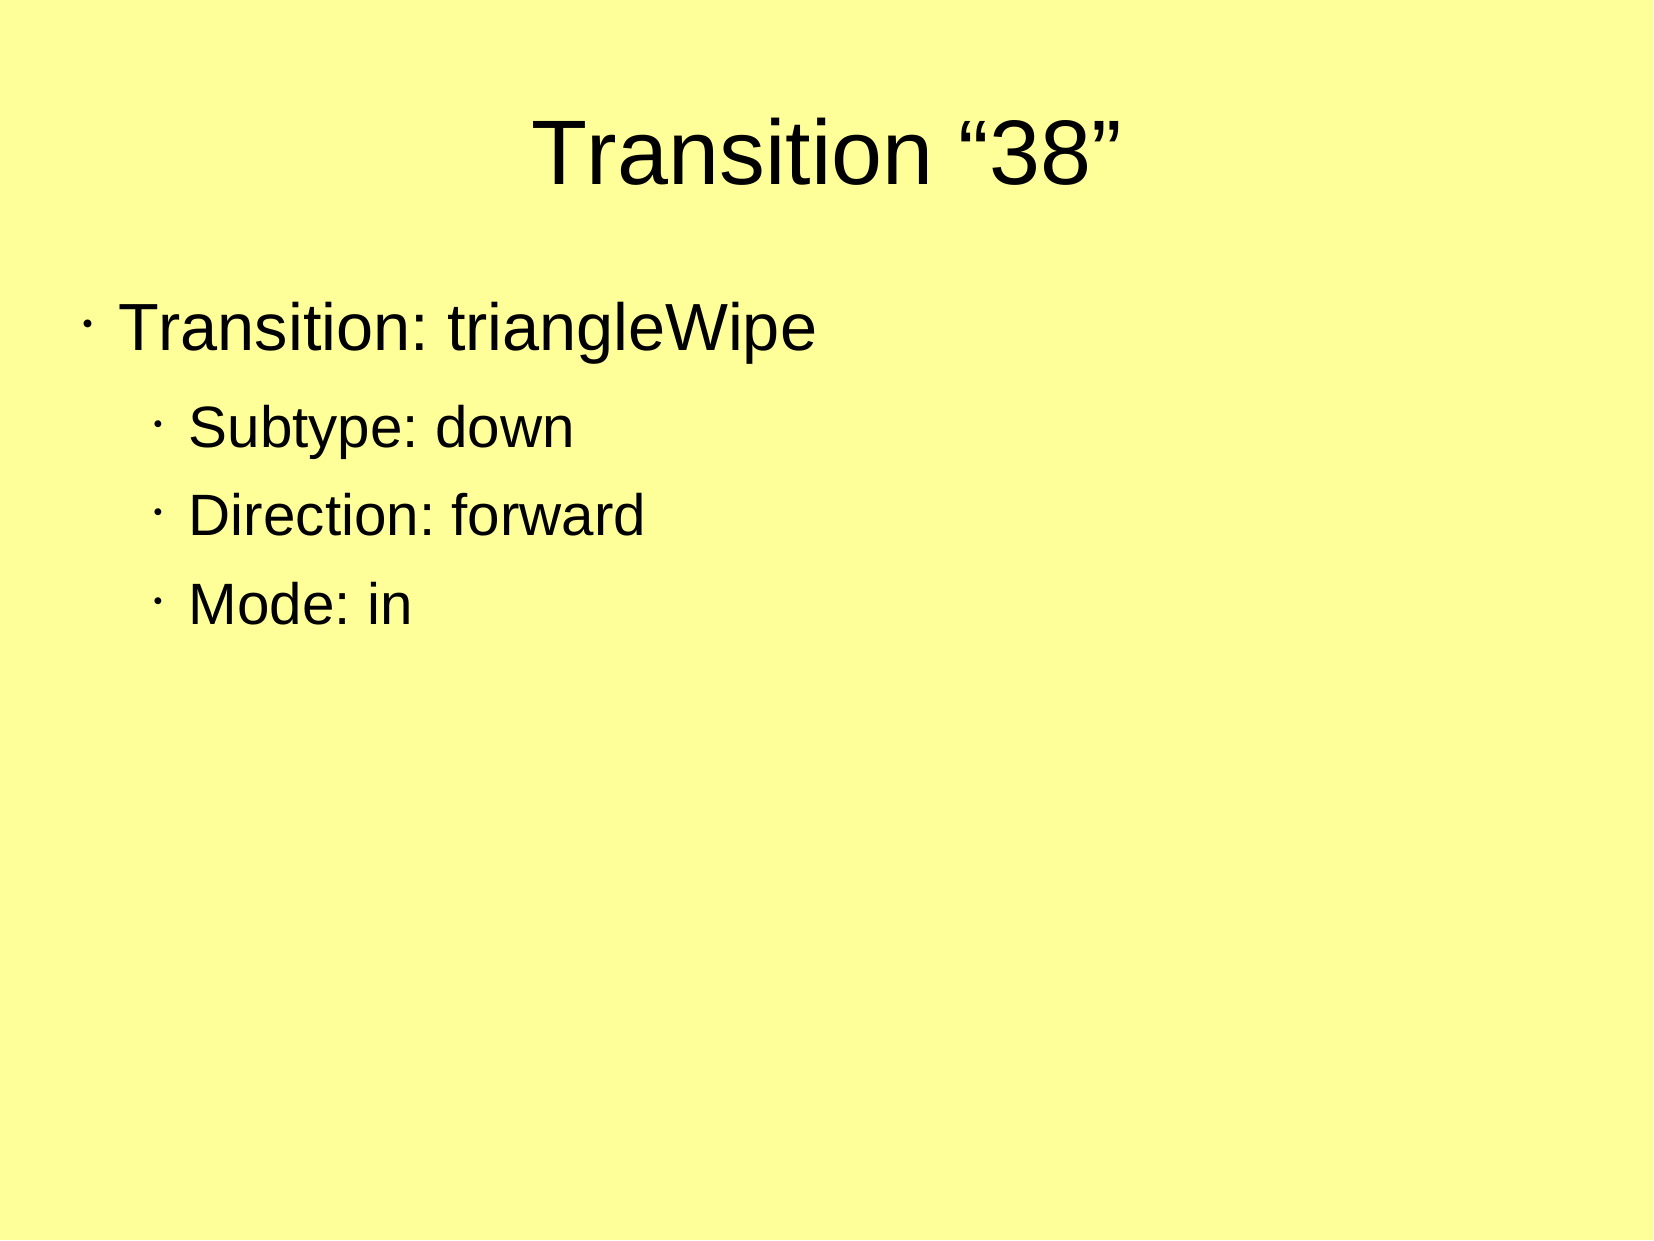

# Transition “38”
Transition: triangleWipe
Subtype: down
Direction: forward
Mode: in